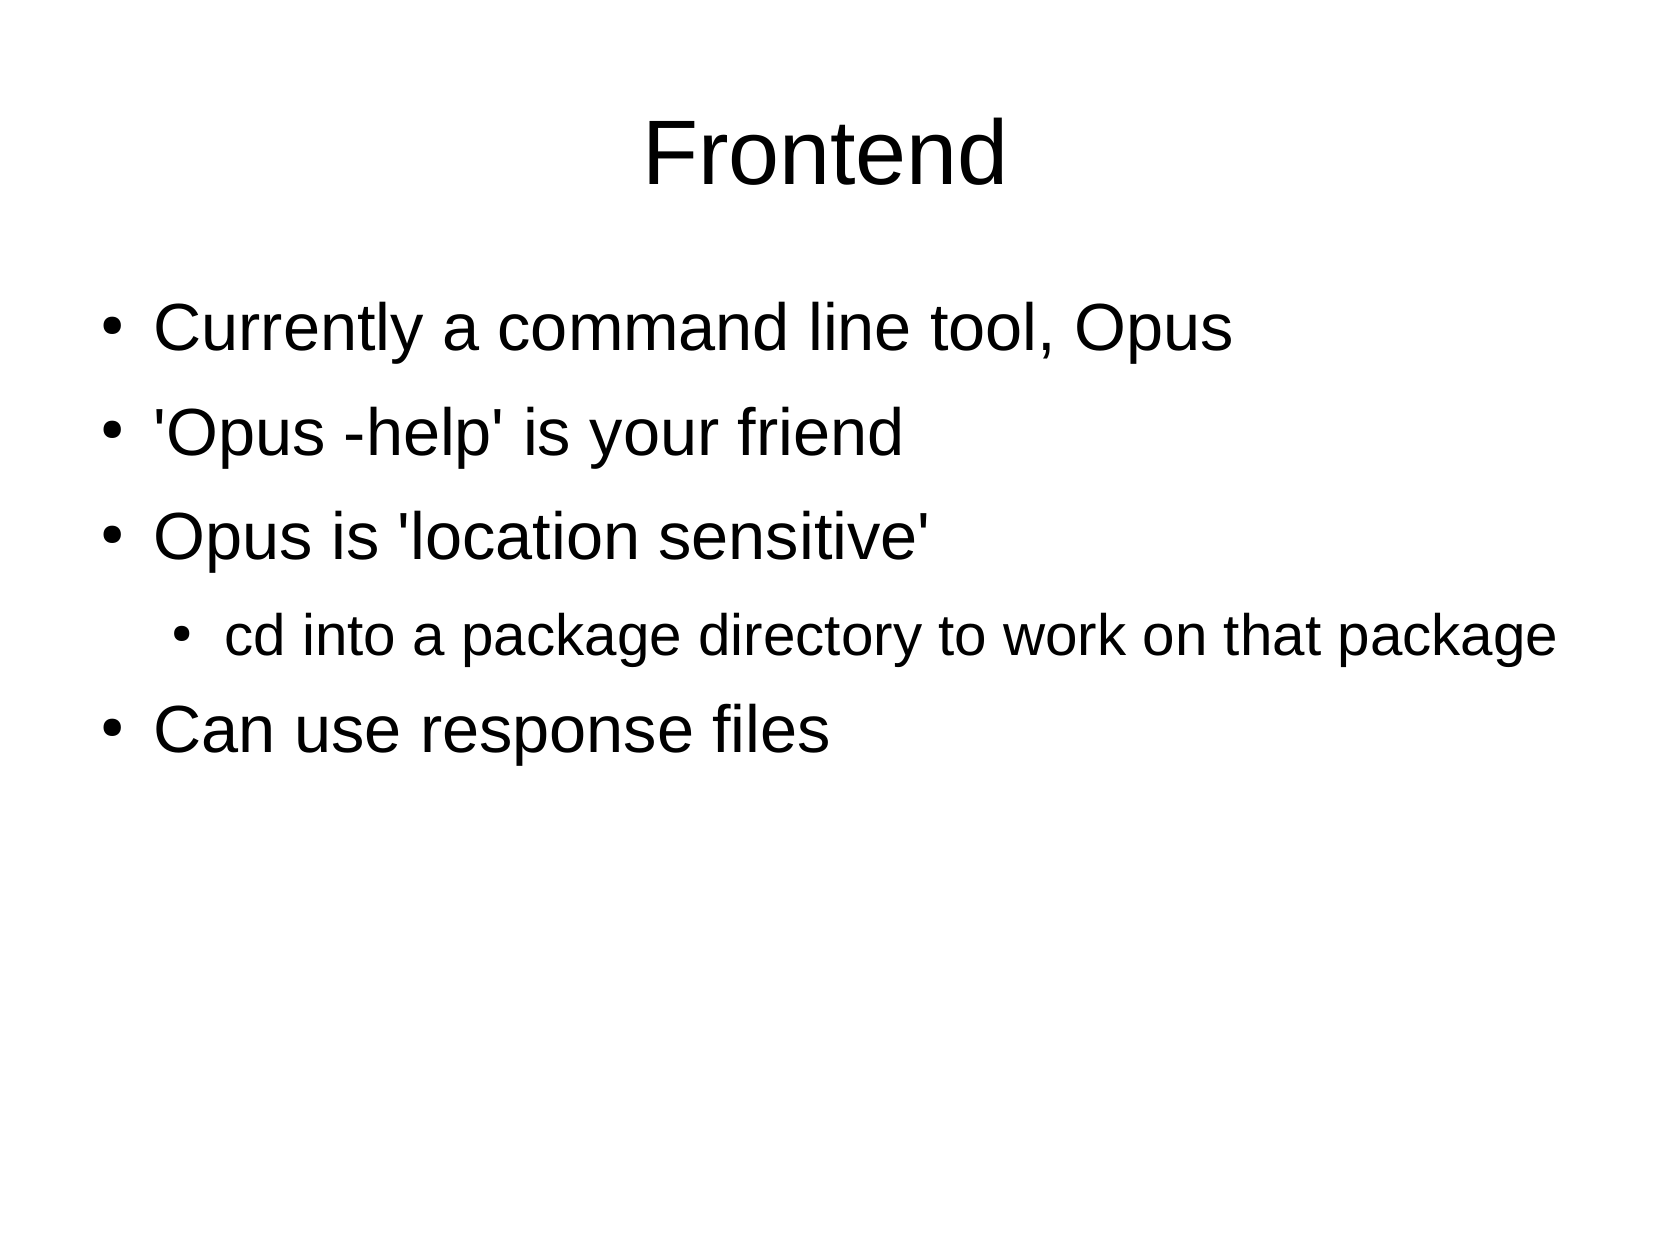

# Frontend
Currently a command line tool, Opus
'Opus -help' is your friend
Opus is 'location sensitive'
cd into a package directory to work on that package
Can use response files